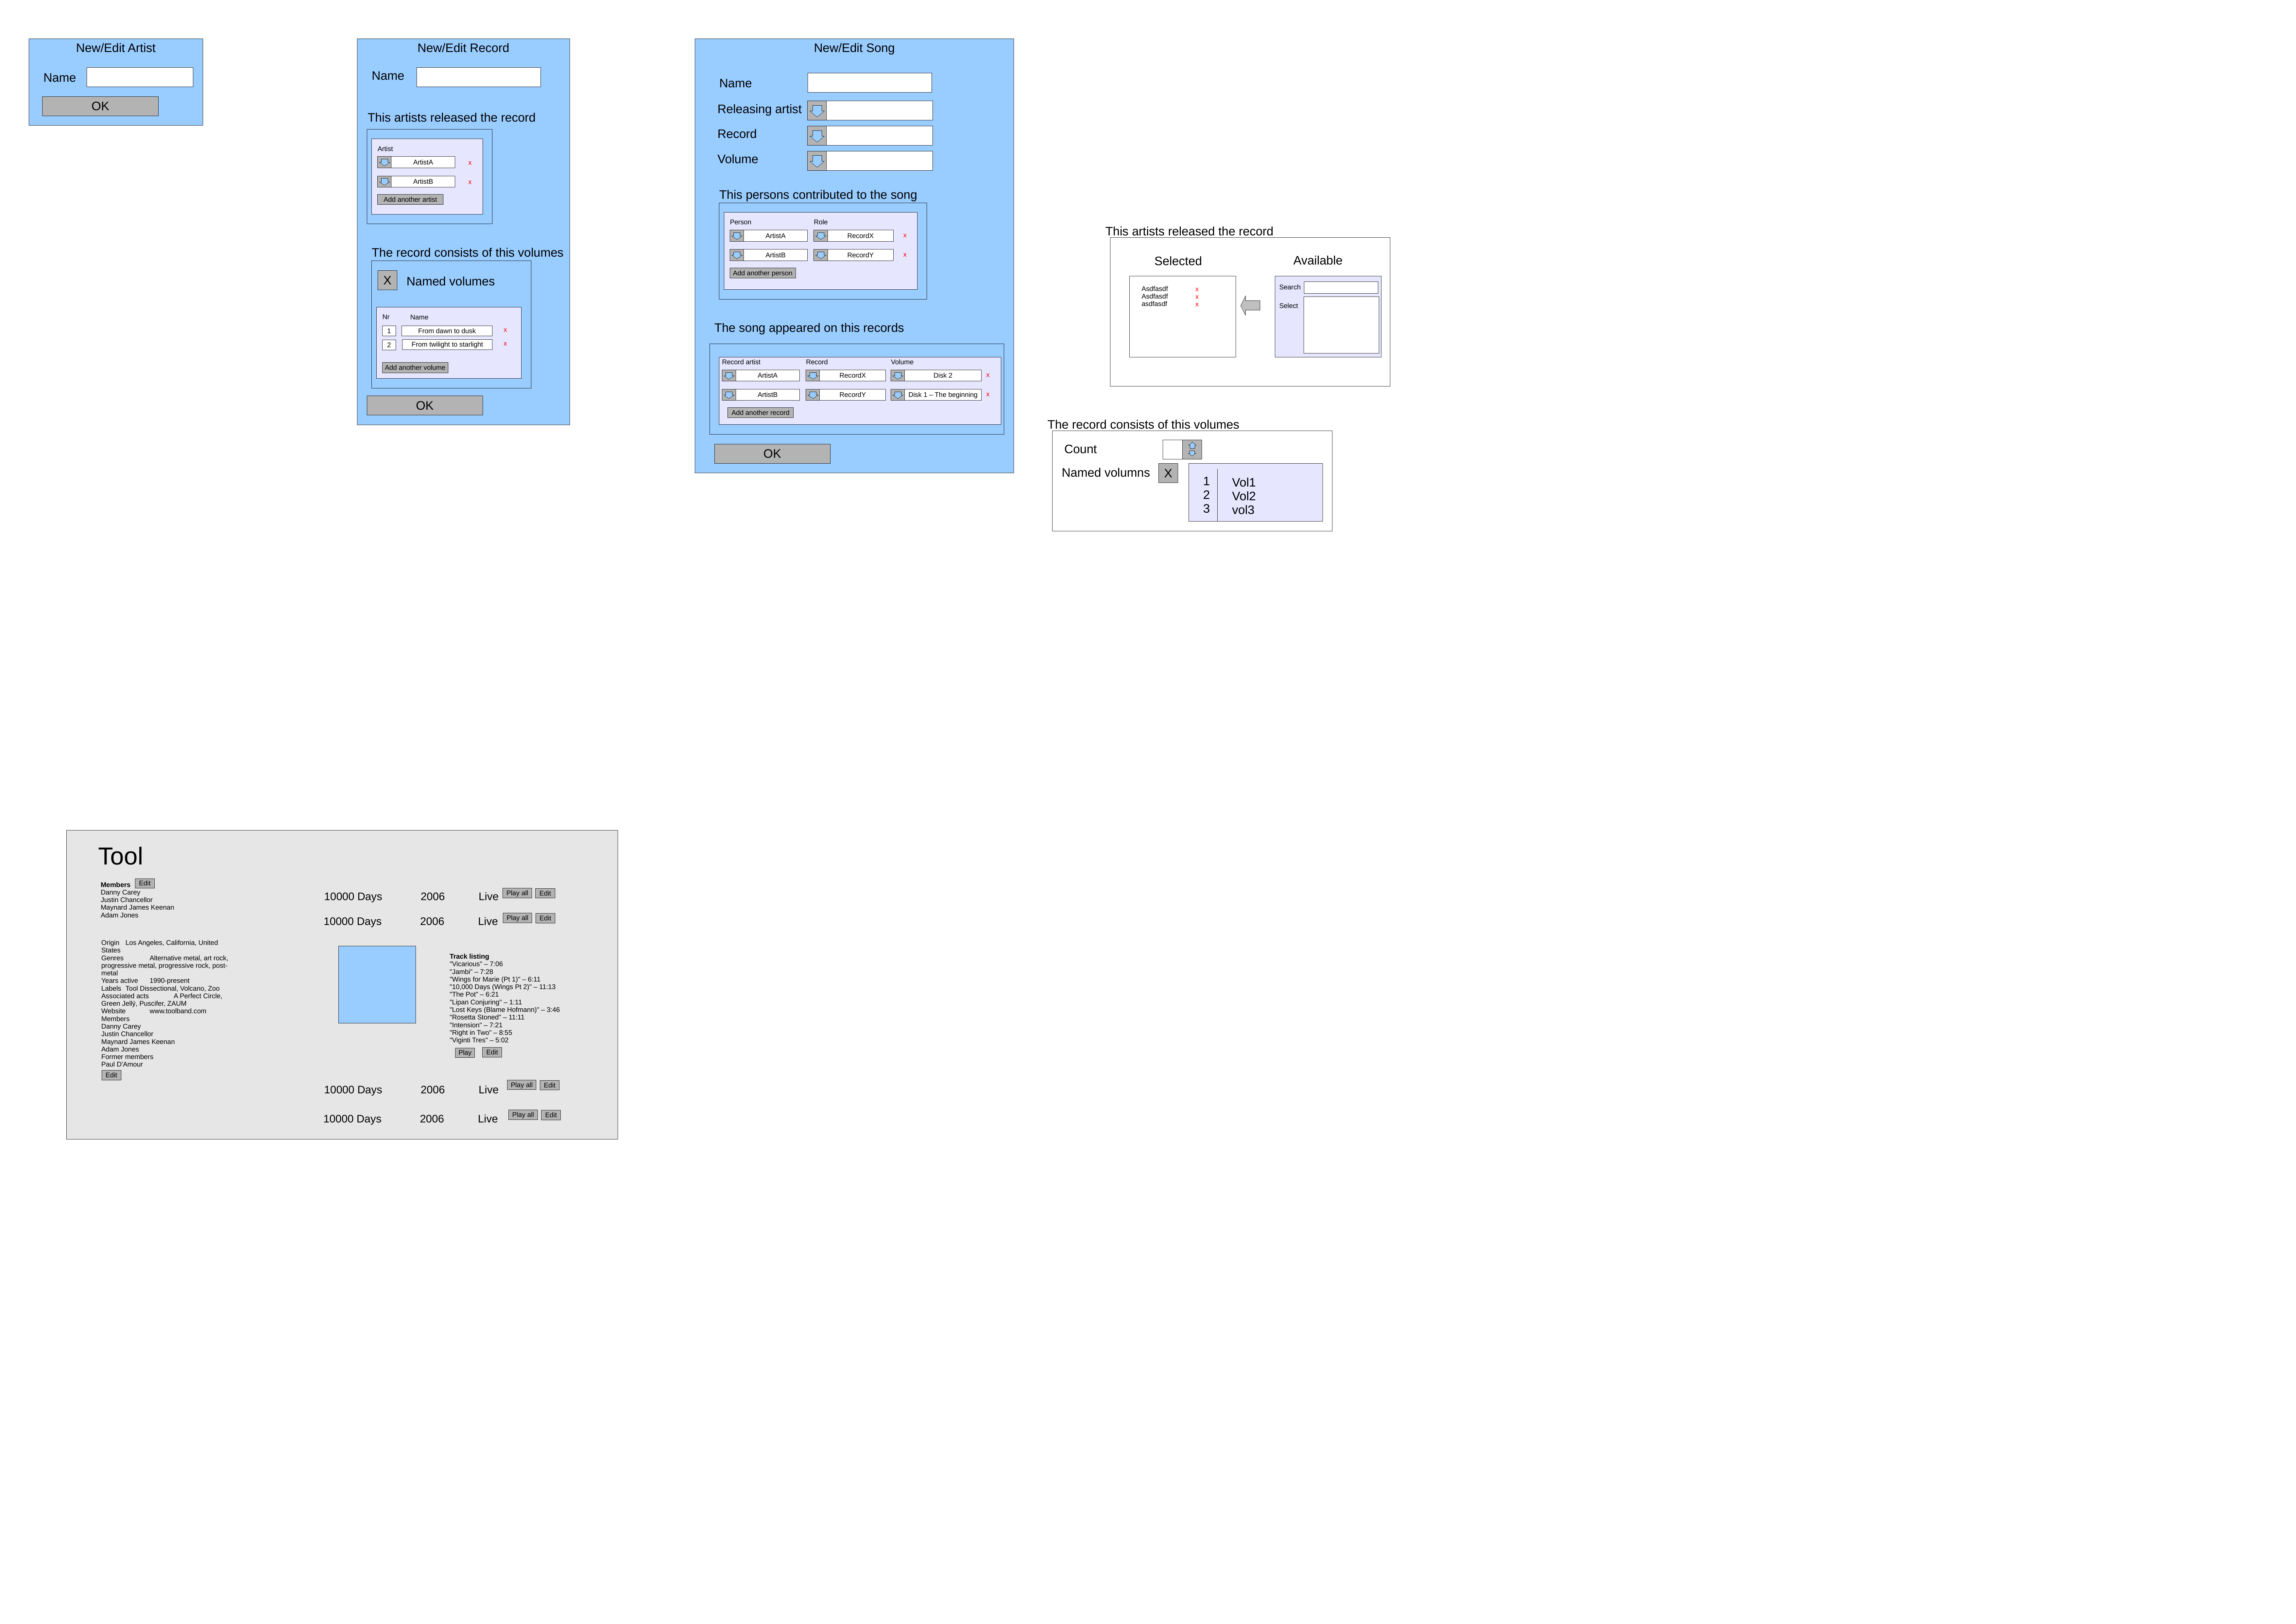

New/Edit Artist
New/Edit Record
New/Edit Song
Name
Name
Name
OK
Releasing artist
This artists released the record
Record
Artist
Volume
x
ArtistA
x
ArtistB
This persons contributed to the song
Add another artist
Person
Role
This artists released the record
x
ArtistA
RecordX
The record consists of this volumes
x
ArtistB
RecordY
Available
Selected
Add another person
X
Named volumes
Asdfasdf
Asdfasdf
asdfasdf
x
x
x
Search
Select
Nr
Name
The song appeared on this records
x
1
From dawn to dusk
x
From twilight to starlight
2
Record artist
Record
Volume
Add another volume
x
ArtistA
RecordX
Disk 2
x
ArtistB
RecordY
Disk 1 – The beginning
OK
Add another record
The record consists of this volumes
Count
OK
Named volumns
X
1
2
3
Vol1
Vol2
vol3
Tool
Members
Danny Carey
Justin Chancellor
Maynard James Keenan
Adam Jones
Edit
10000 Days
2006
Live
Play all
Edit
10000 Days
2006
Live
Play all
Edit
Origin 	Los Angeles, California, United States
Genres 	Alternative metal, art rock, progressive metal, progressive rock, post-metal
Years active 	1990-present
Labels 	Tool Dissectional, Volcano, Zoo
Associated acts 	A Perfect Circle, Green Jellÿ, Puscifer, ZAUM
Website 	www.toolband.com
Members
Danny Carey
Justin Chancellor
Maynard James Keenan
Adam Jones
Former members
Paul D'Amour
Track listing
"Vicarious" – 7:06
"Jambi" – 7:28
"Wings for Marie (Pt 1)" – 6:11
"10,000 Days (Wings Pt 2)" – 11:13
"The Pot" – 6:21
"Lipan Conjuring" – 1:11
"Lost Keys (Blame Hofmann)" – 3:46
"Rosetta Stoned" – 11:11
"Intension" – 7:21
"Right in Two" – 8:55
"Viginti Tres" – 5:02
Edit
Play
Edit
Play all
Edit
10000 Days
2006
Live
Play all
10000 Days
2006
Live
Edit